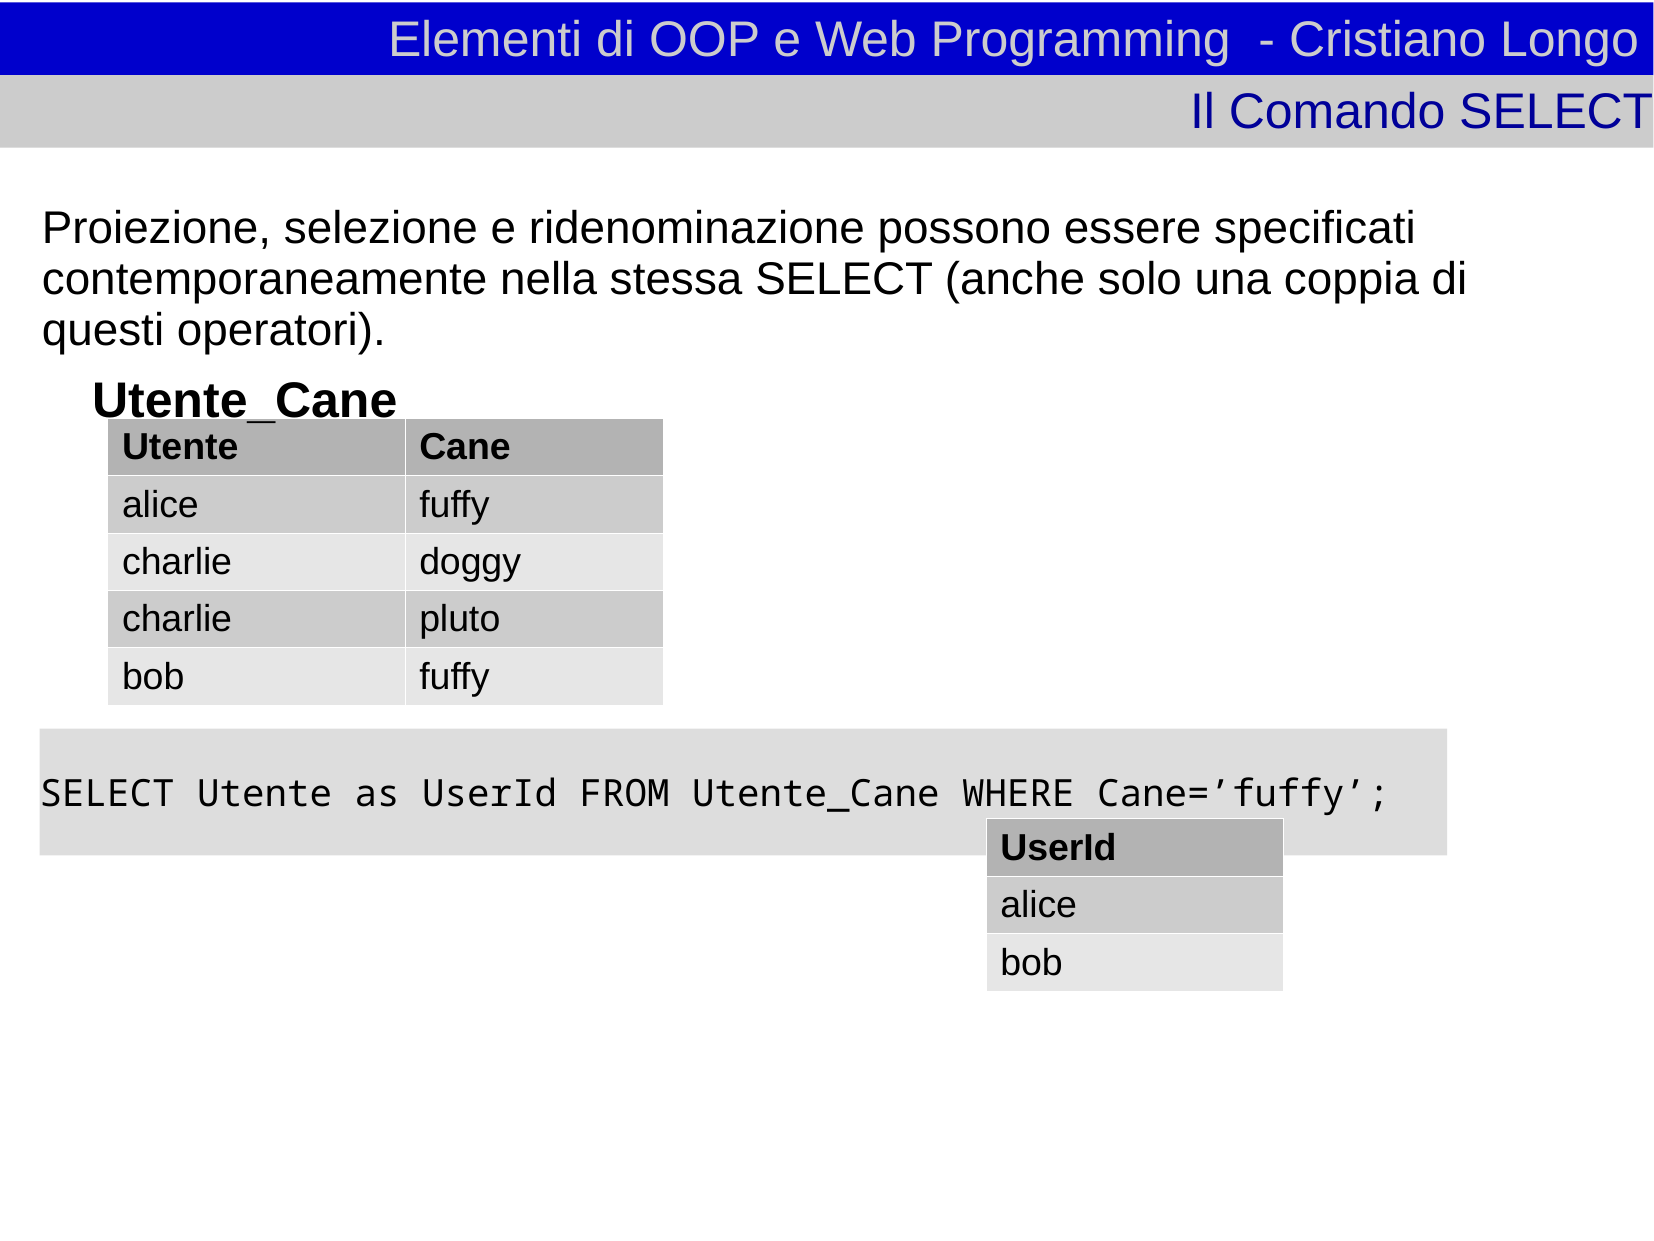

# Elementi di OOP e Web Programming - Cristiano Longo
Il Comando SELECT
Proiezione, selezione e ridenominazione possono essere specificati contemporaneamente nella stessa SELECT (anche solo una coppia di questi operatori).
Utente_Cane
| Utente | Cane |
| --- | --- |
| alice | fuffy |
| charlie | doggy |
| charlie | pluto |
| bob | fuffy |
SELECT Utente as UserId FROM Utente_Cane WHERE Cane=’fuffy’;
| UserId |
| --- |
| alice |
| bob |